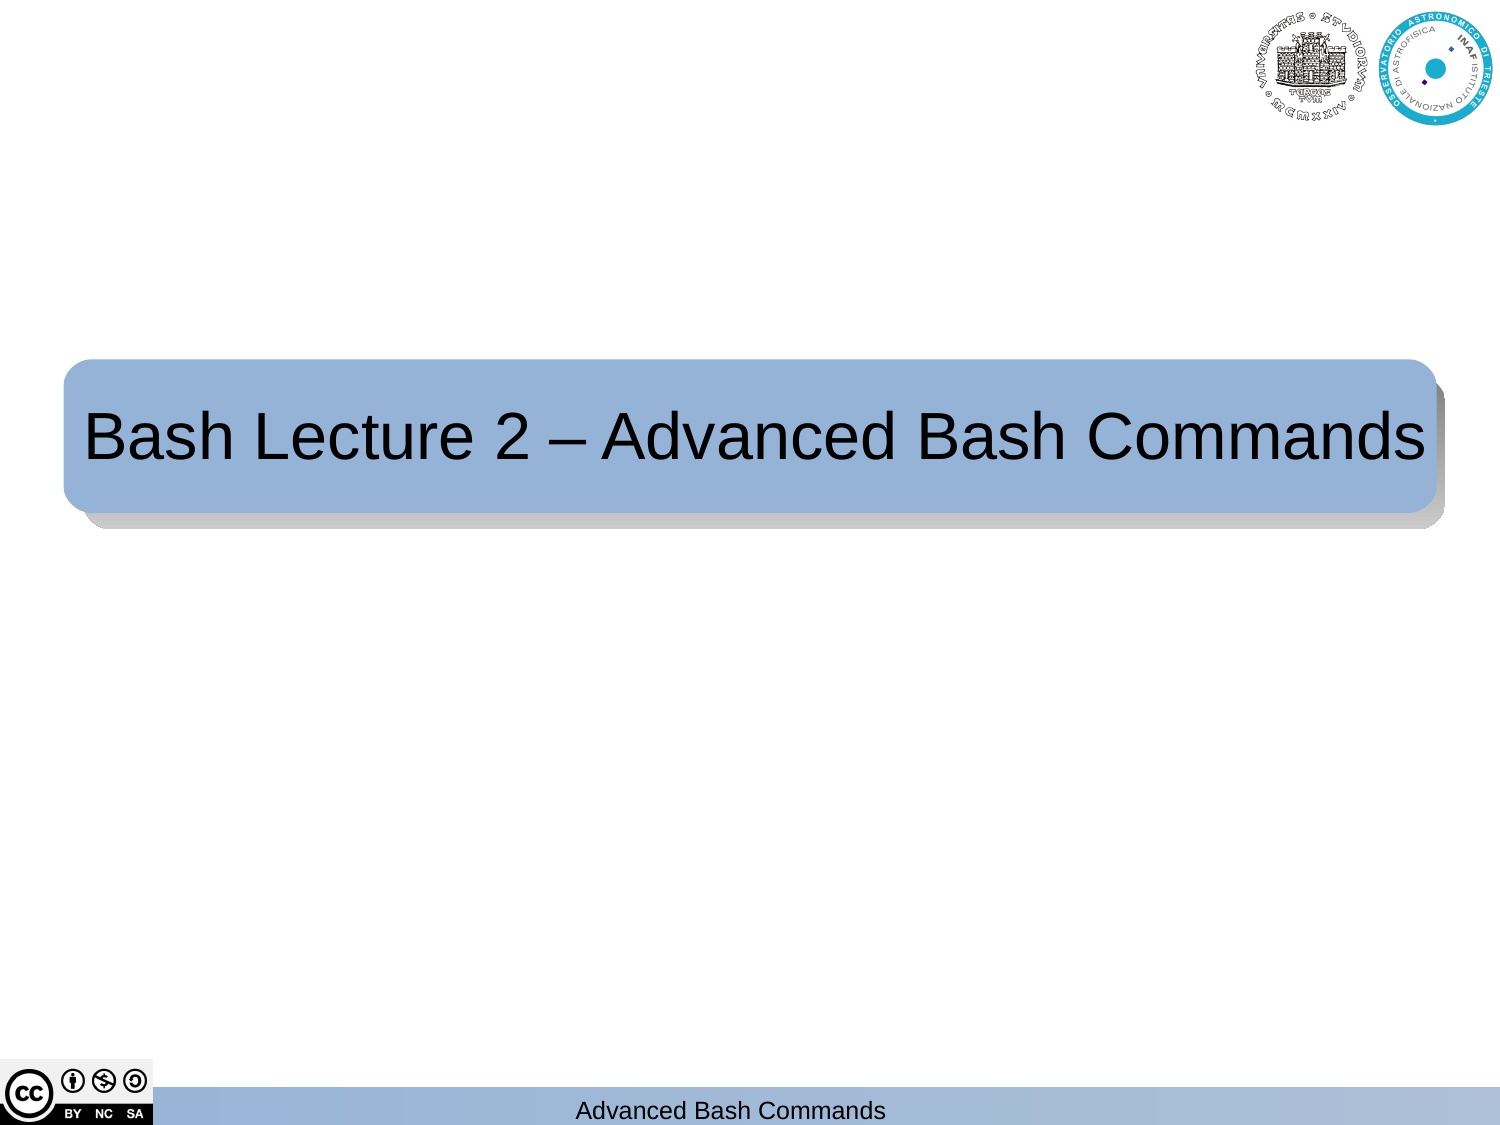

Bash Lecture 2 – Advanced Bash Commands